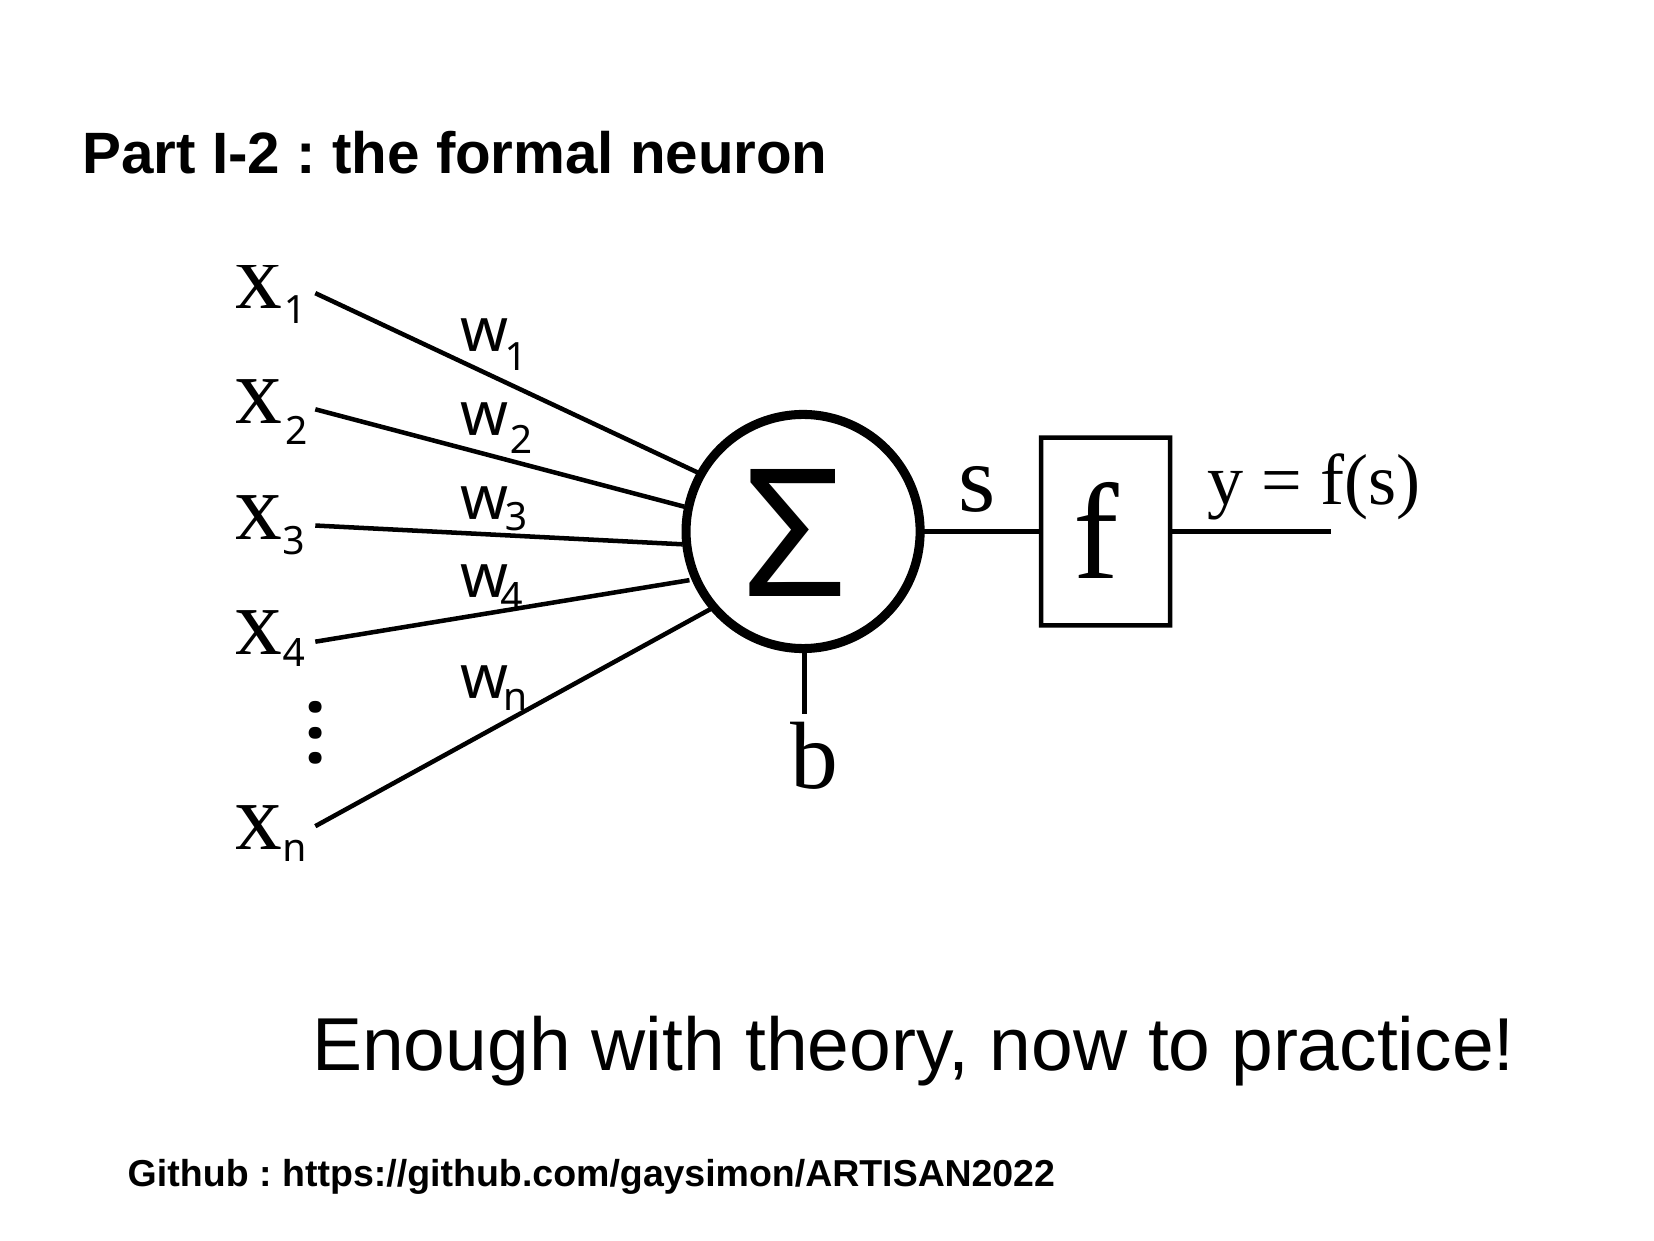

# Part I-2 : the formal neuron
Enough with theory, now to practice!
Github : https://github.com/gaysimon/ARTISAN2022